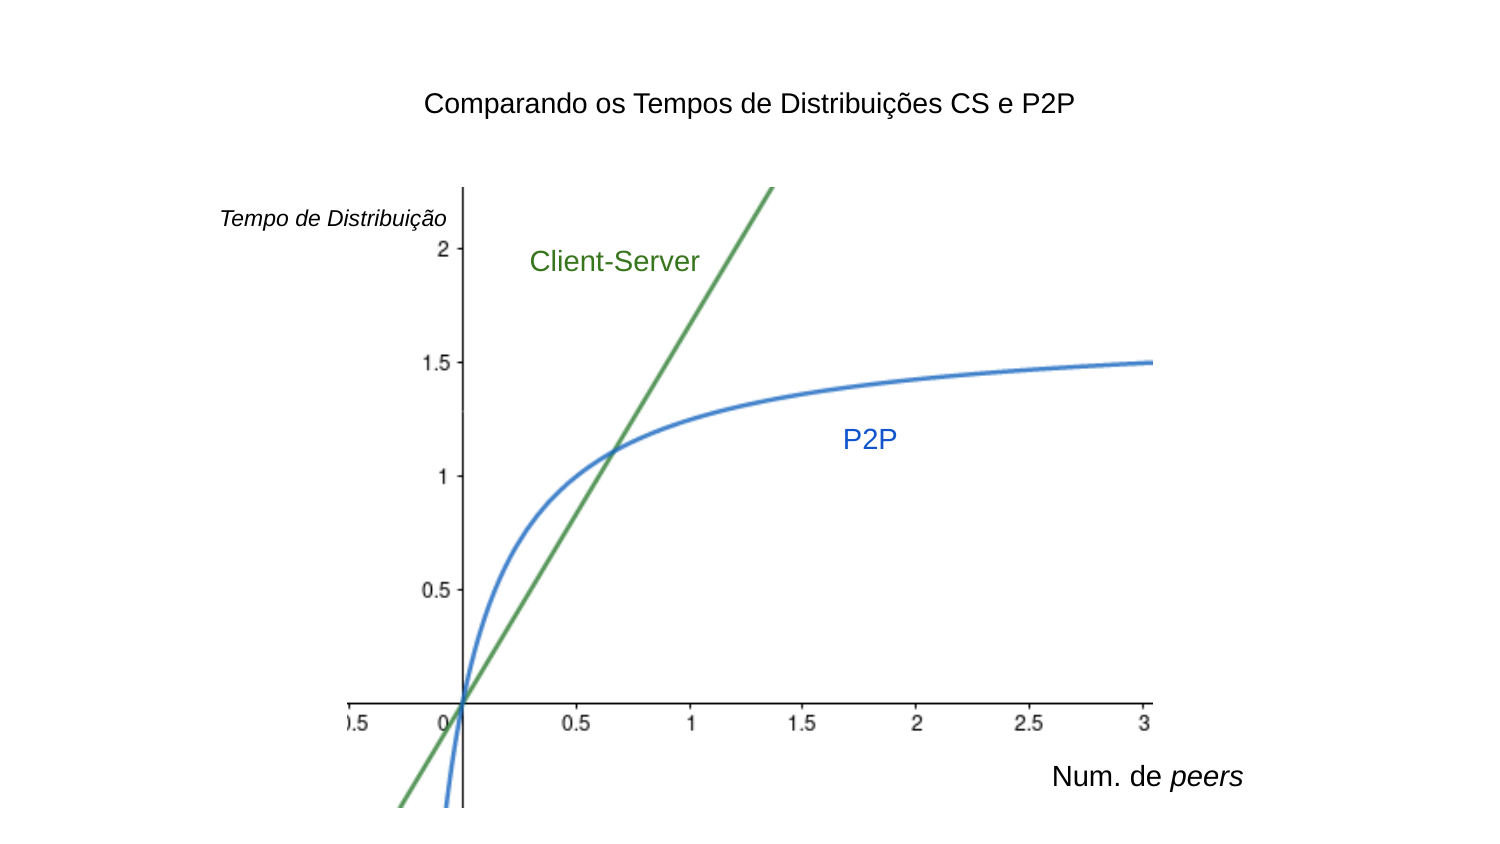

# Comparando os Tempos de Distribuições CS e P2P
Tempo de Distribuição
Client-Server
P2P
Num. de peers